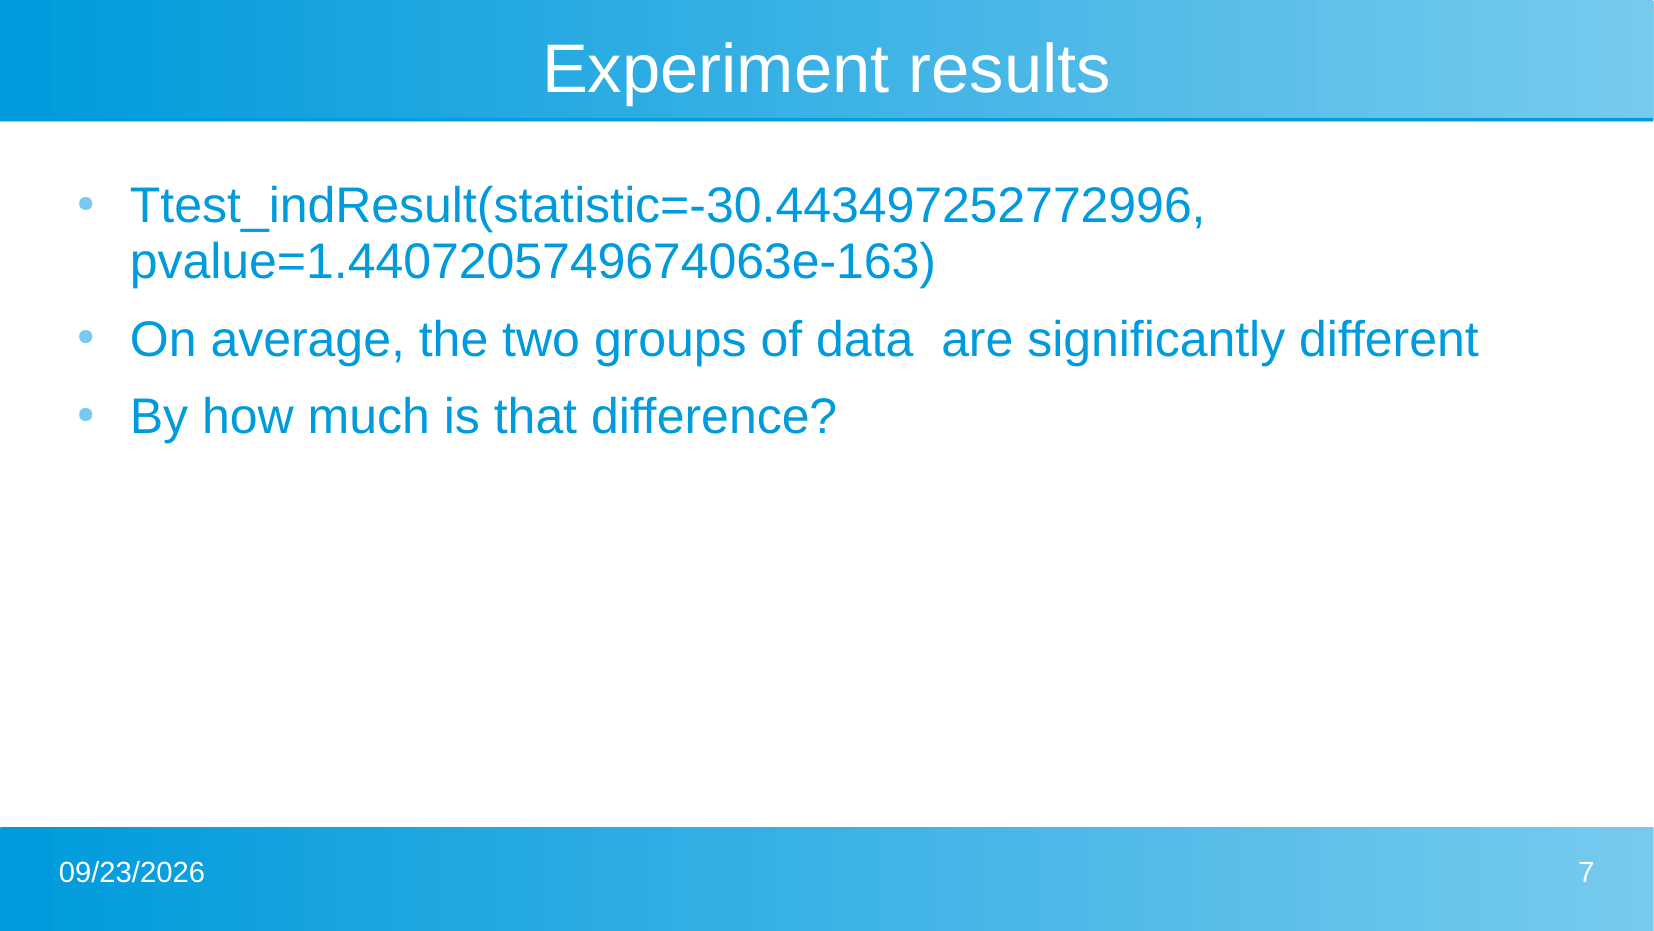

# Experiment results
Ttest_indResult(statistic=-30.443497252772996, pvalue=1.4407205749674063e-163)
On average, the two groups of data are significantly different
By how much is that difference?
7